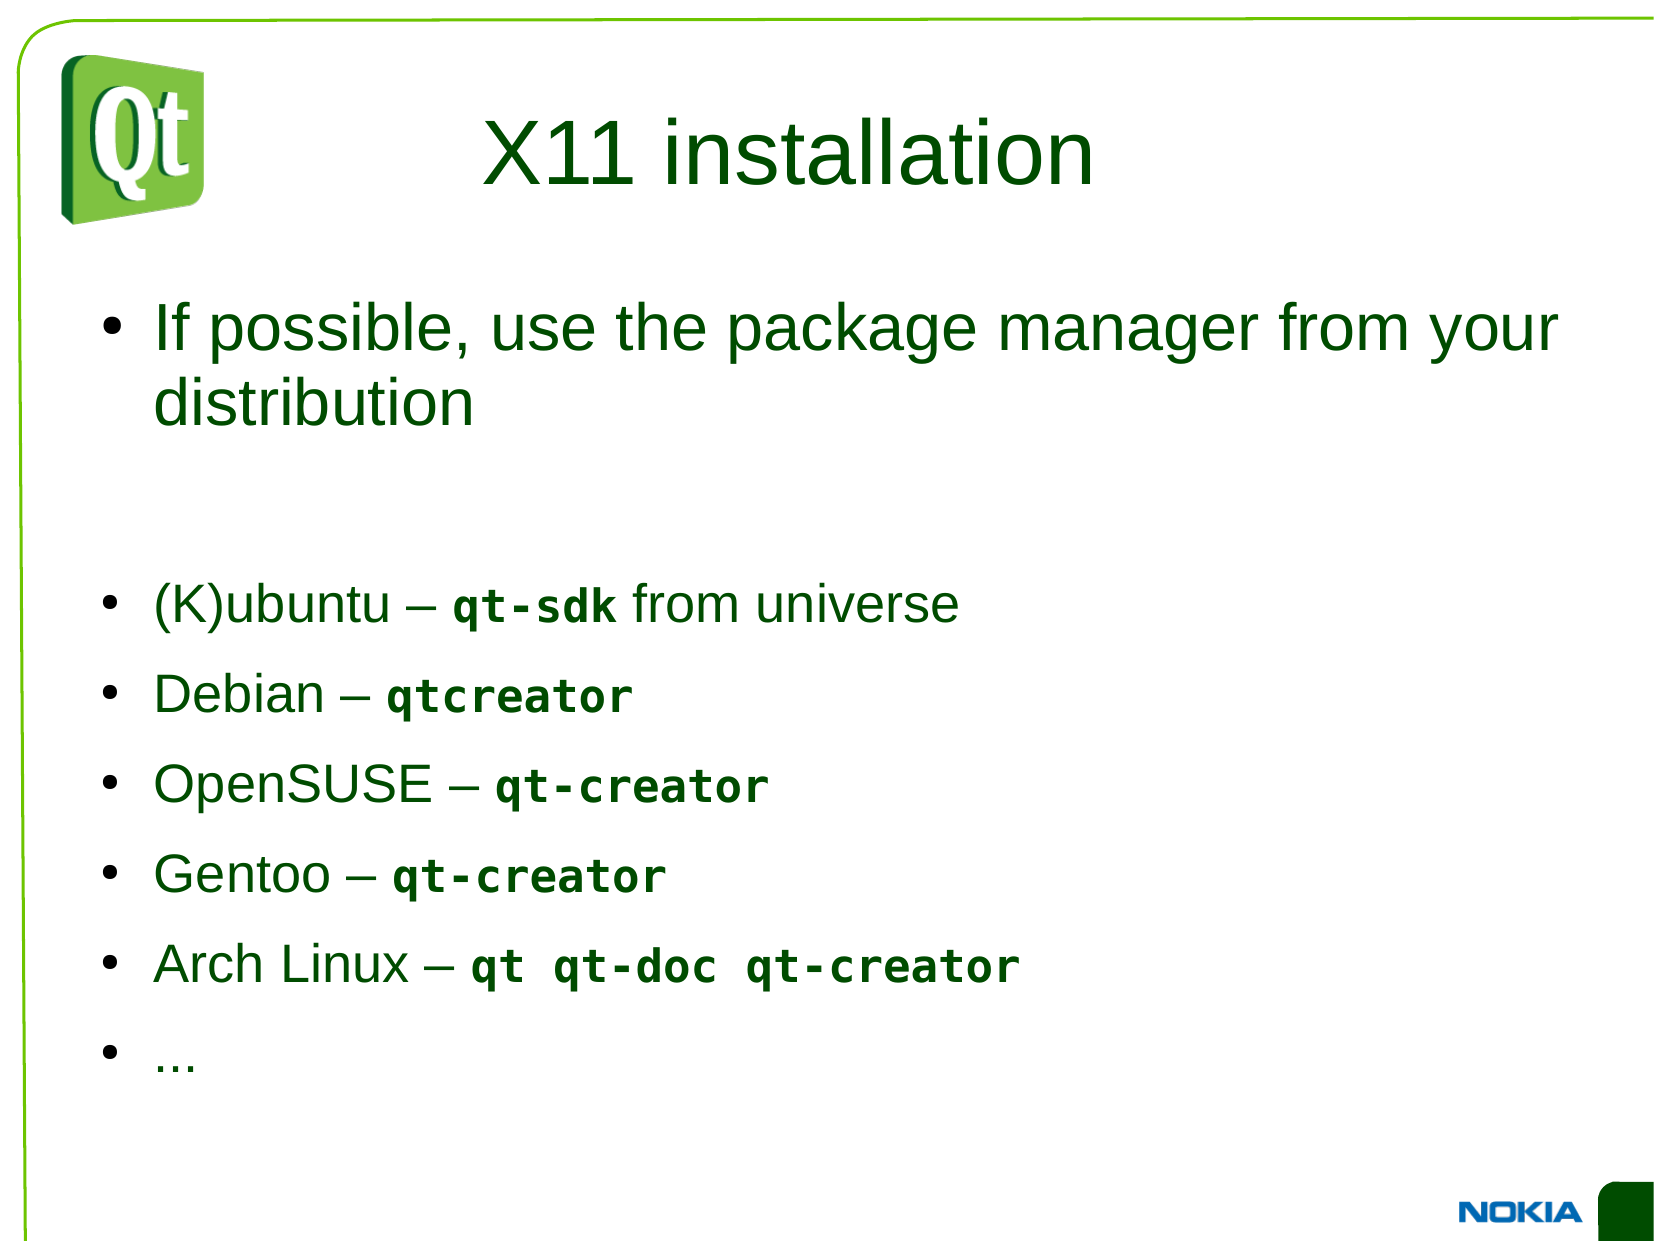

# X11 installation
If possible, use the package manager from your distribution
(K)ubuntu – qt-sdk from universe
Debian – qtcreator
OpenSUSE – qt-creator
Gentoo – qt-creator
Arch Linux – qt qt-doc qt-creator
...